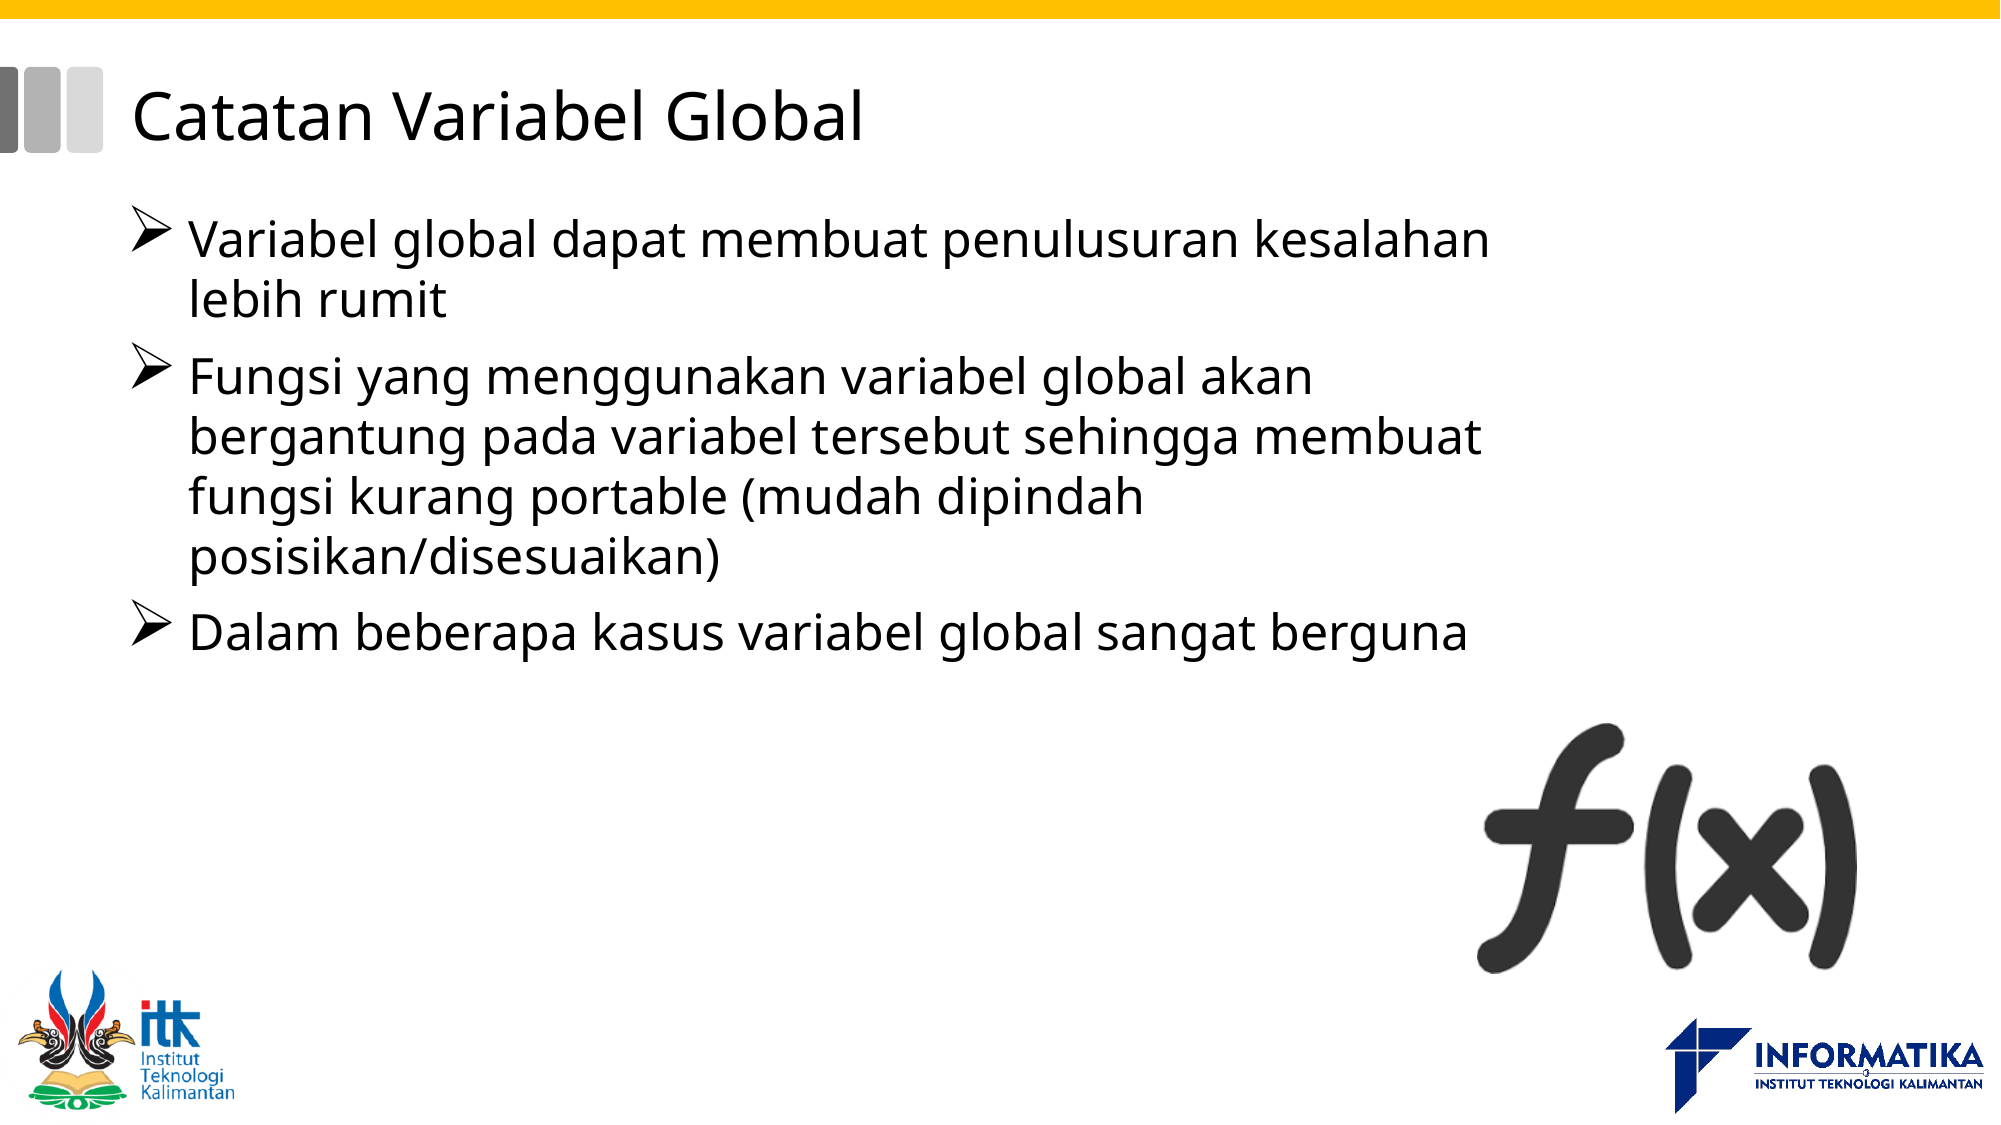

# Catatan Variabel Global
Variabel global dapat membuat penulusuran kesalahan lebih rumit
Fungsi yang menggunakan variabel global akan bergantung pada variabel tersebut sehingga membuat fungsi kurang portable (mudah dipindah posisikan/disesuaikan)
Dalam beberapa kasus variabel global sangat berguna